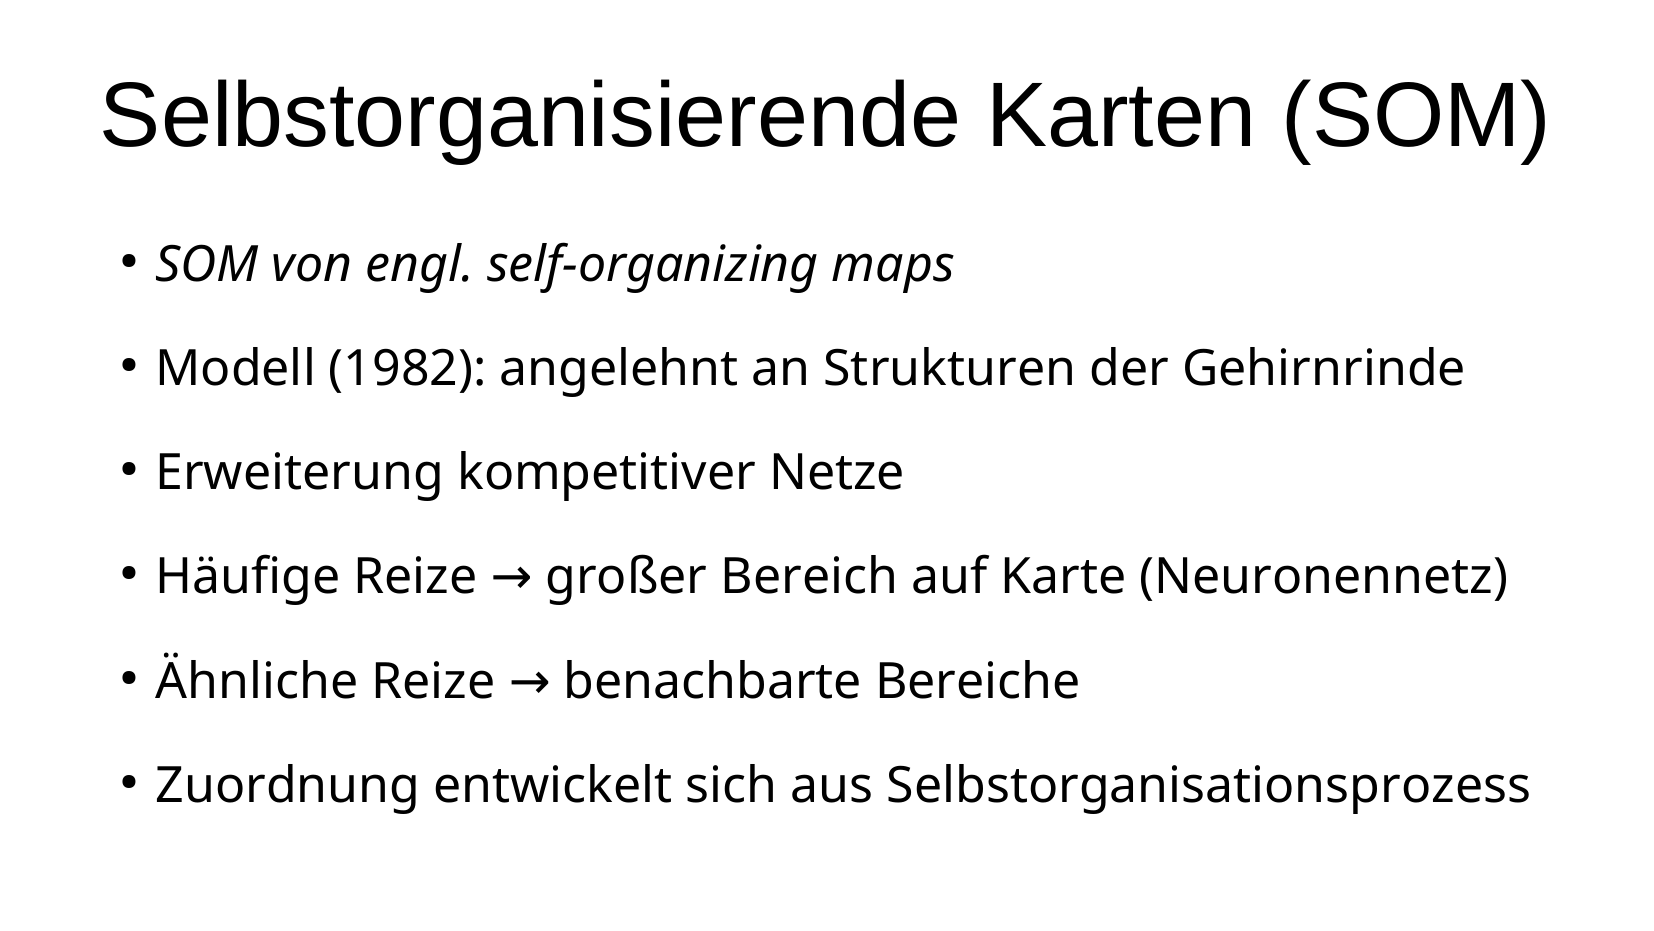

# Selbstorganisierende Karten (SOM)
SOM von engl. self‐organizing maps
Modell (1982): angelehnt an Strukturen der Gehirnrinde
Erweiterung kompetitiver Netze
Häufige Reize → großer Bereich auf Karte (Neuronennetz)
Ähnliche Reize → benachbarte Bereiche
Zuordnung entwickelt sich aus Selbstorganisationsprozess